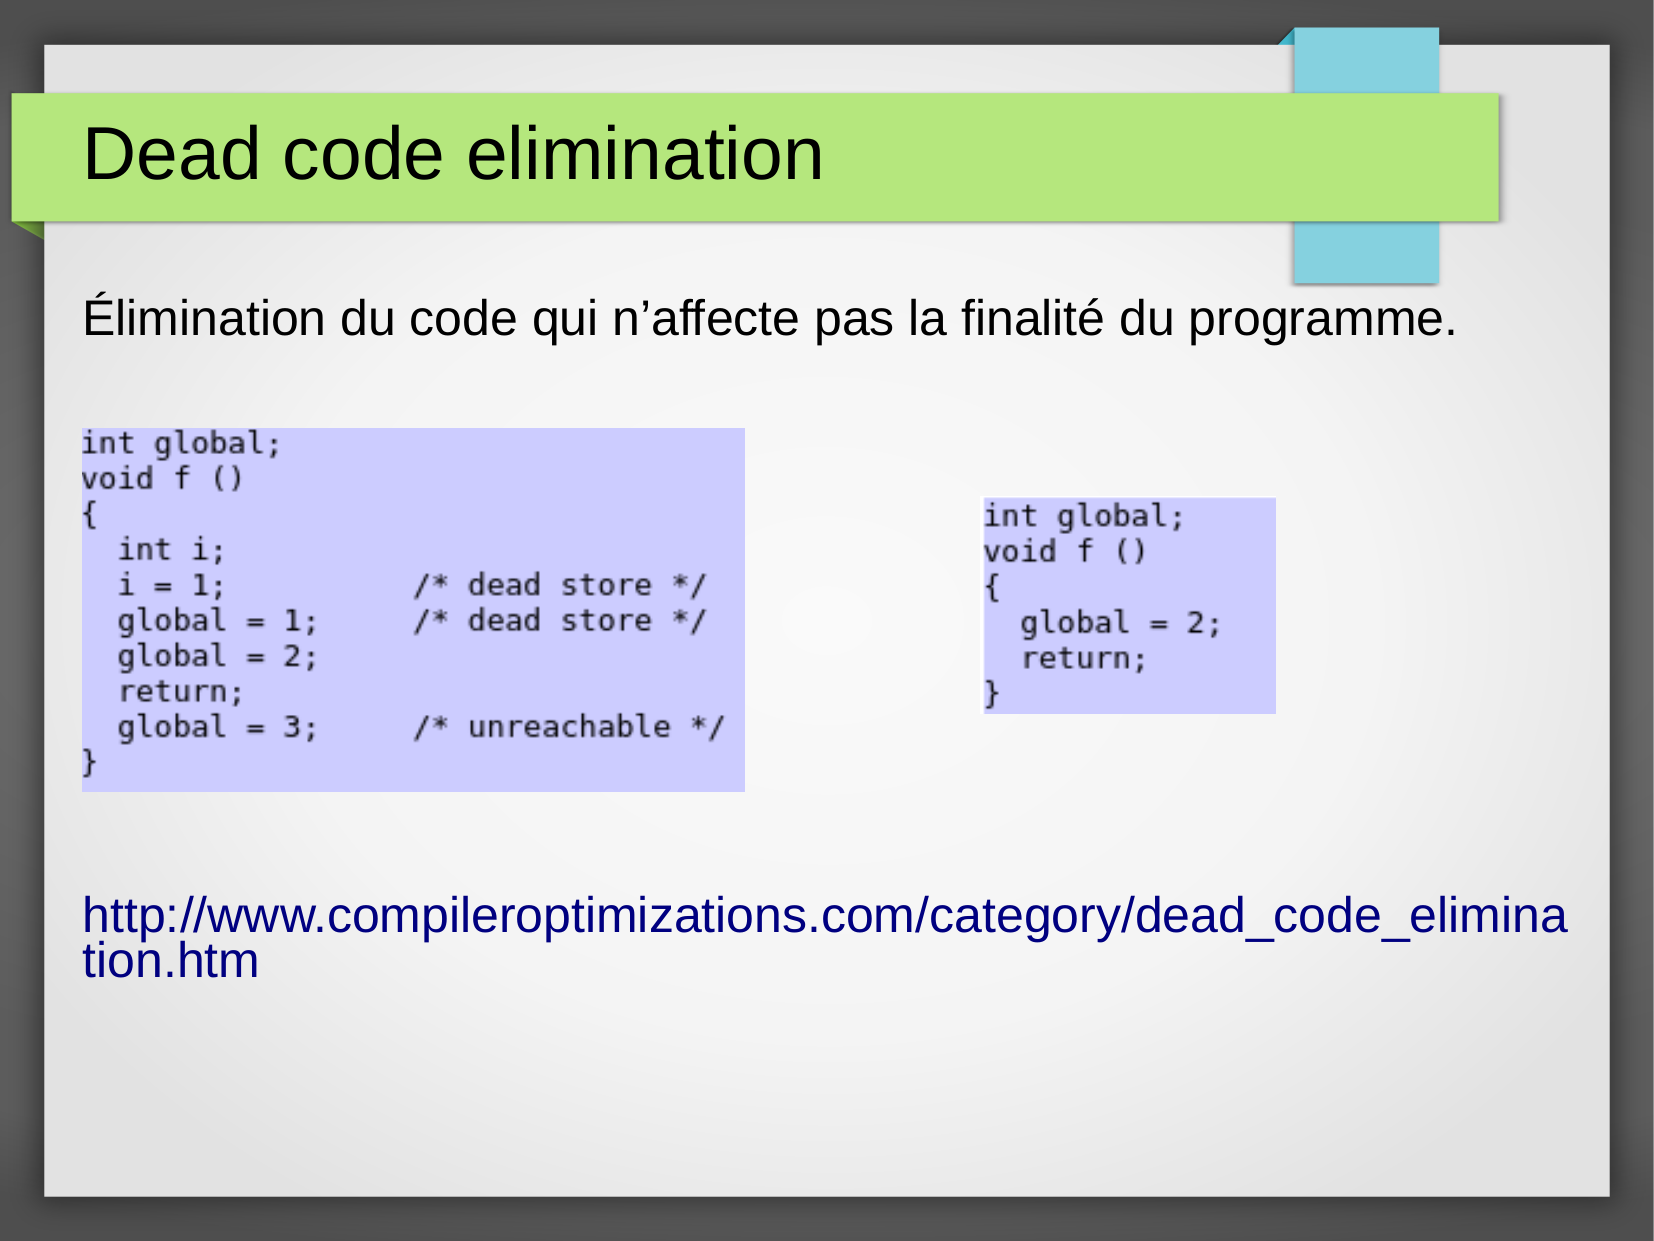

# Dead code elimination
Élimination du code qui n’affecte pas la finalité du programme.
http://www.compileroptimizations.com/category/dead_code_elimination.htm